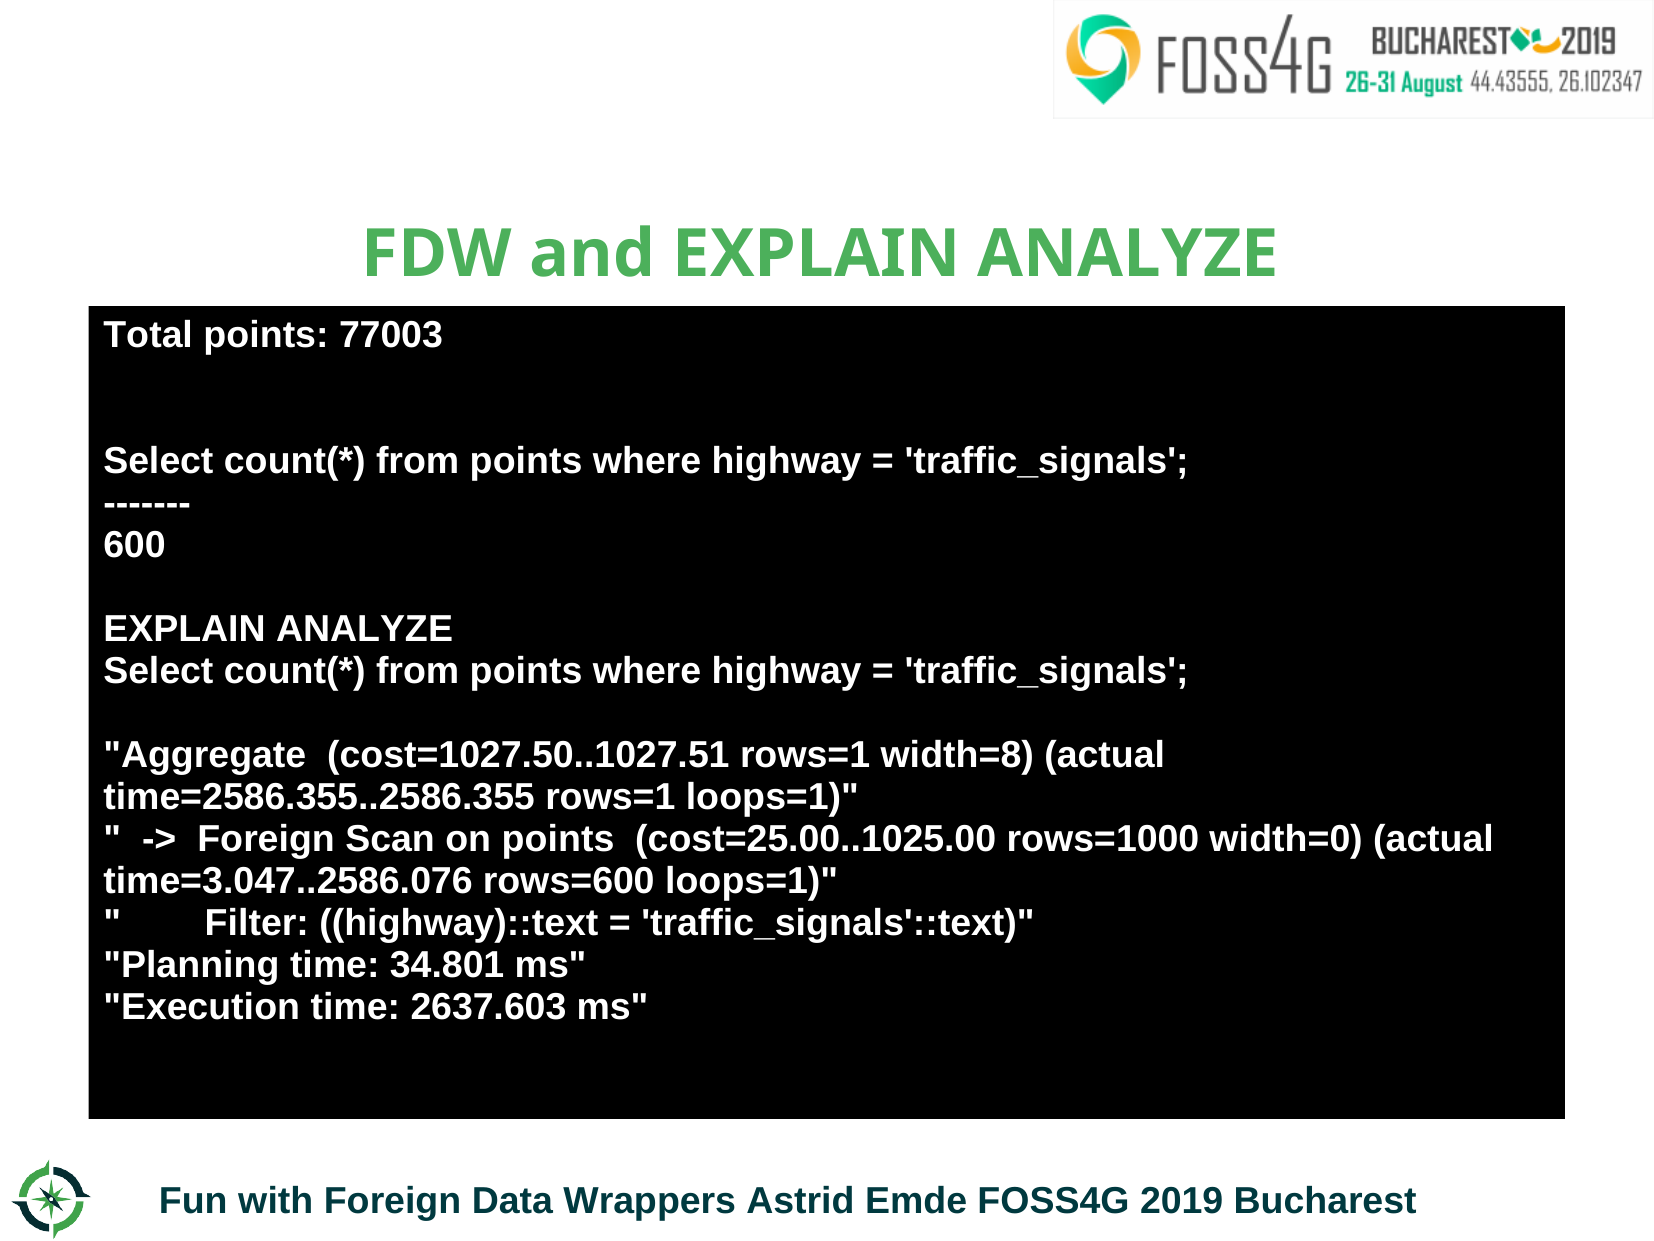

# FDW and EXPLAIN ANALYZE
Total points: 77003
Select count(*) from points where highway = 'traffic_signals';
-------
600
EXPLAIN ANALYZE
Select count(*) from points where highway = 'traffic_signals';
"Aggregate (cost=1027.50..1027.51 rows=1 width=8) (actual time=2586.355..2586.355 rows=1 loops=1)"
" -> Foreign Scan on points (cost=25.00..1025.00 rows=1000 width=0) (actual time=3.047..2586.076 rows=600 loops=1)"
" Filter: ((highway)::text = 'traffic_signals'::text)"
"Planning time: 34.801 ms"
"Execution time: 2637.603 ms"